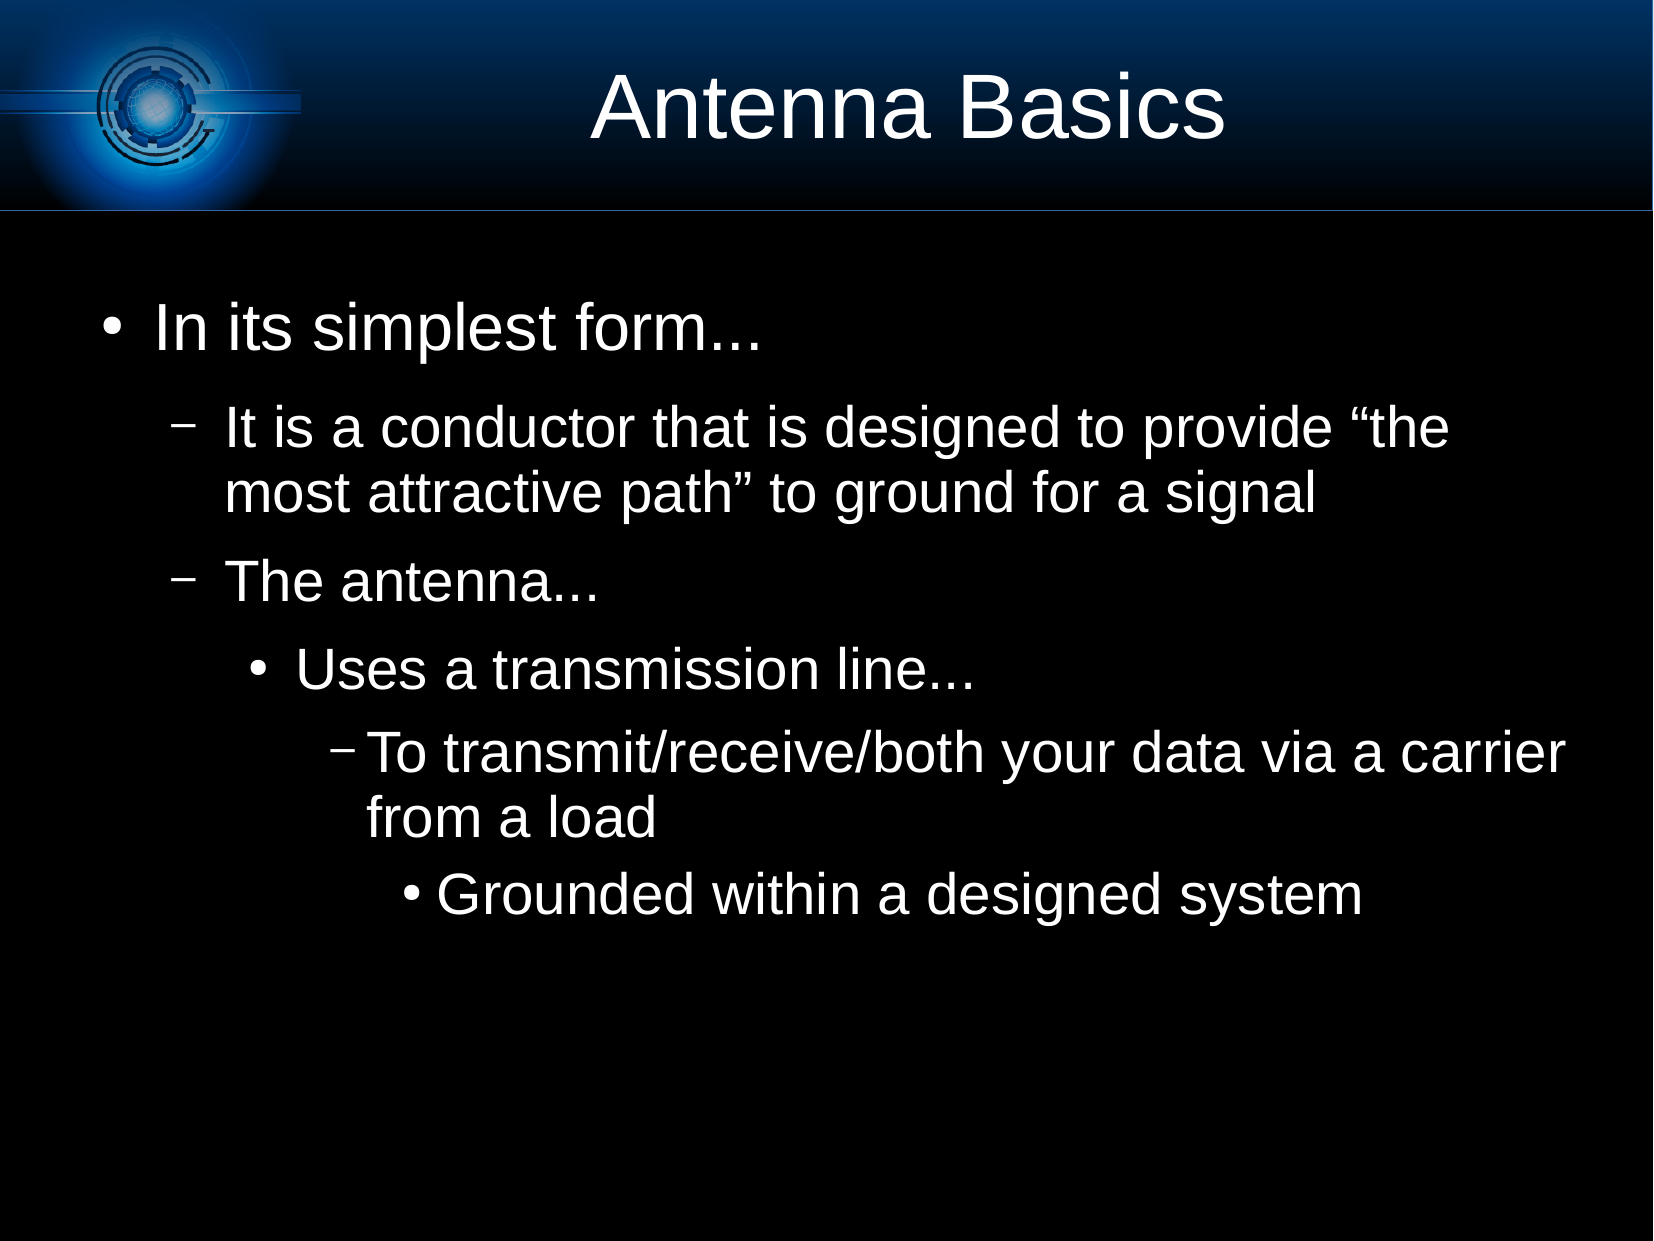

# Antenna Basics
In its simplest form...
It is a conductor that is designed to provide “the most attractive path” to ground for a signal
The antenna...
Uses a transmission line...
To transmit/receive/both your data via a carrier from a load
Grounded within a designed system